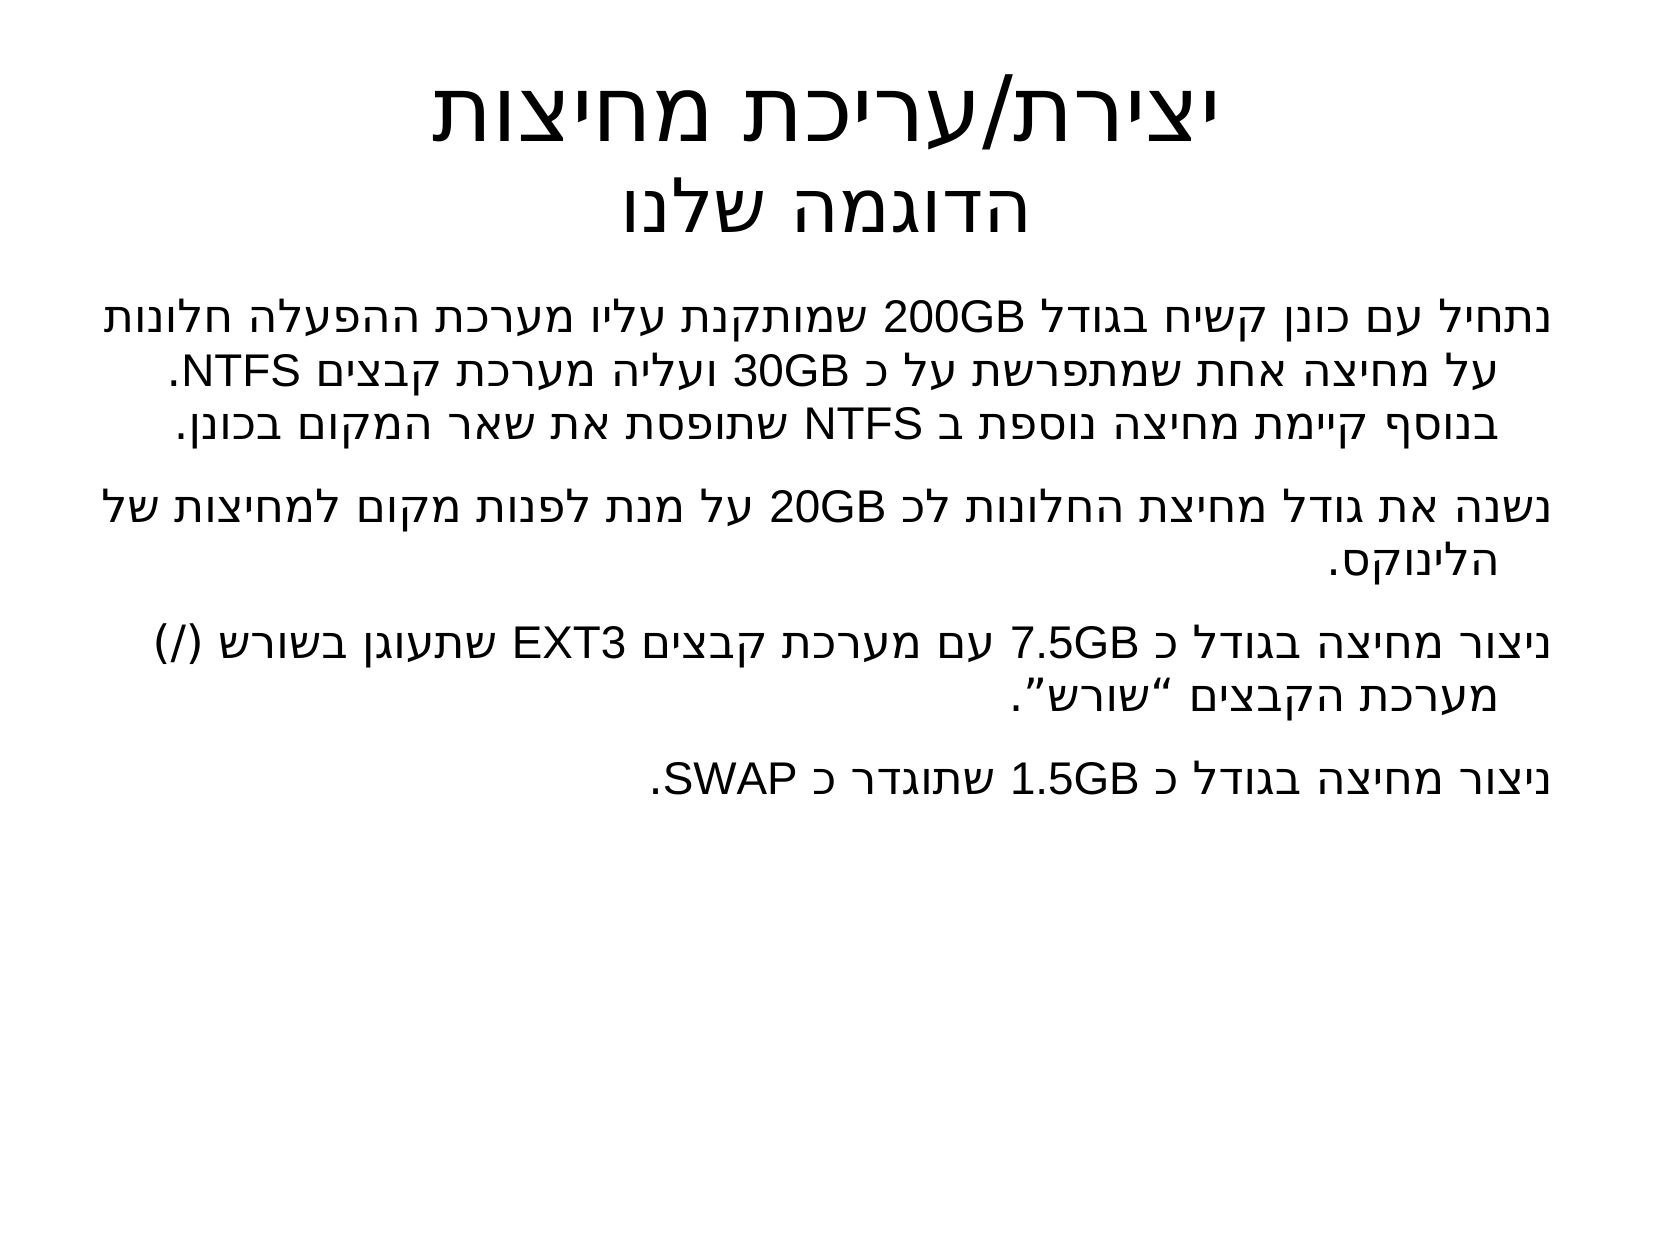

# יצירת/עריכת מחיצות הדוגמה שלנו
נתחיל עם כונן קשיח בגודל 200GB שמותקנת עליו מערכת ההפעלה חלונות על מחיצה אחת שמתפרשת על כ 30GB ועליה מערכת קבצים NTFS. בנוסף קיימת מחיצה נוספת ב NTFS שתופסת את שאר המקום בכונן.
נשנה את גודל מחיצת החלונות לכ 20GB על מנת לפנות מקום למחיצות של הלינוקס.
ניצור מחיצה בגודל כ 7.5GB עם מערכת קבצים EXT3 שתעוגן בשורש (/) מערכת הקבצים “שורש”.
ניצור מחיצה בגודל כ 1.5GB שתוגדר כ SWAP.